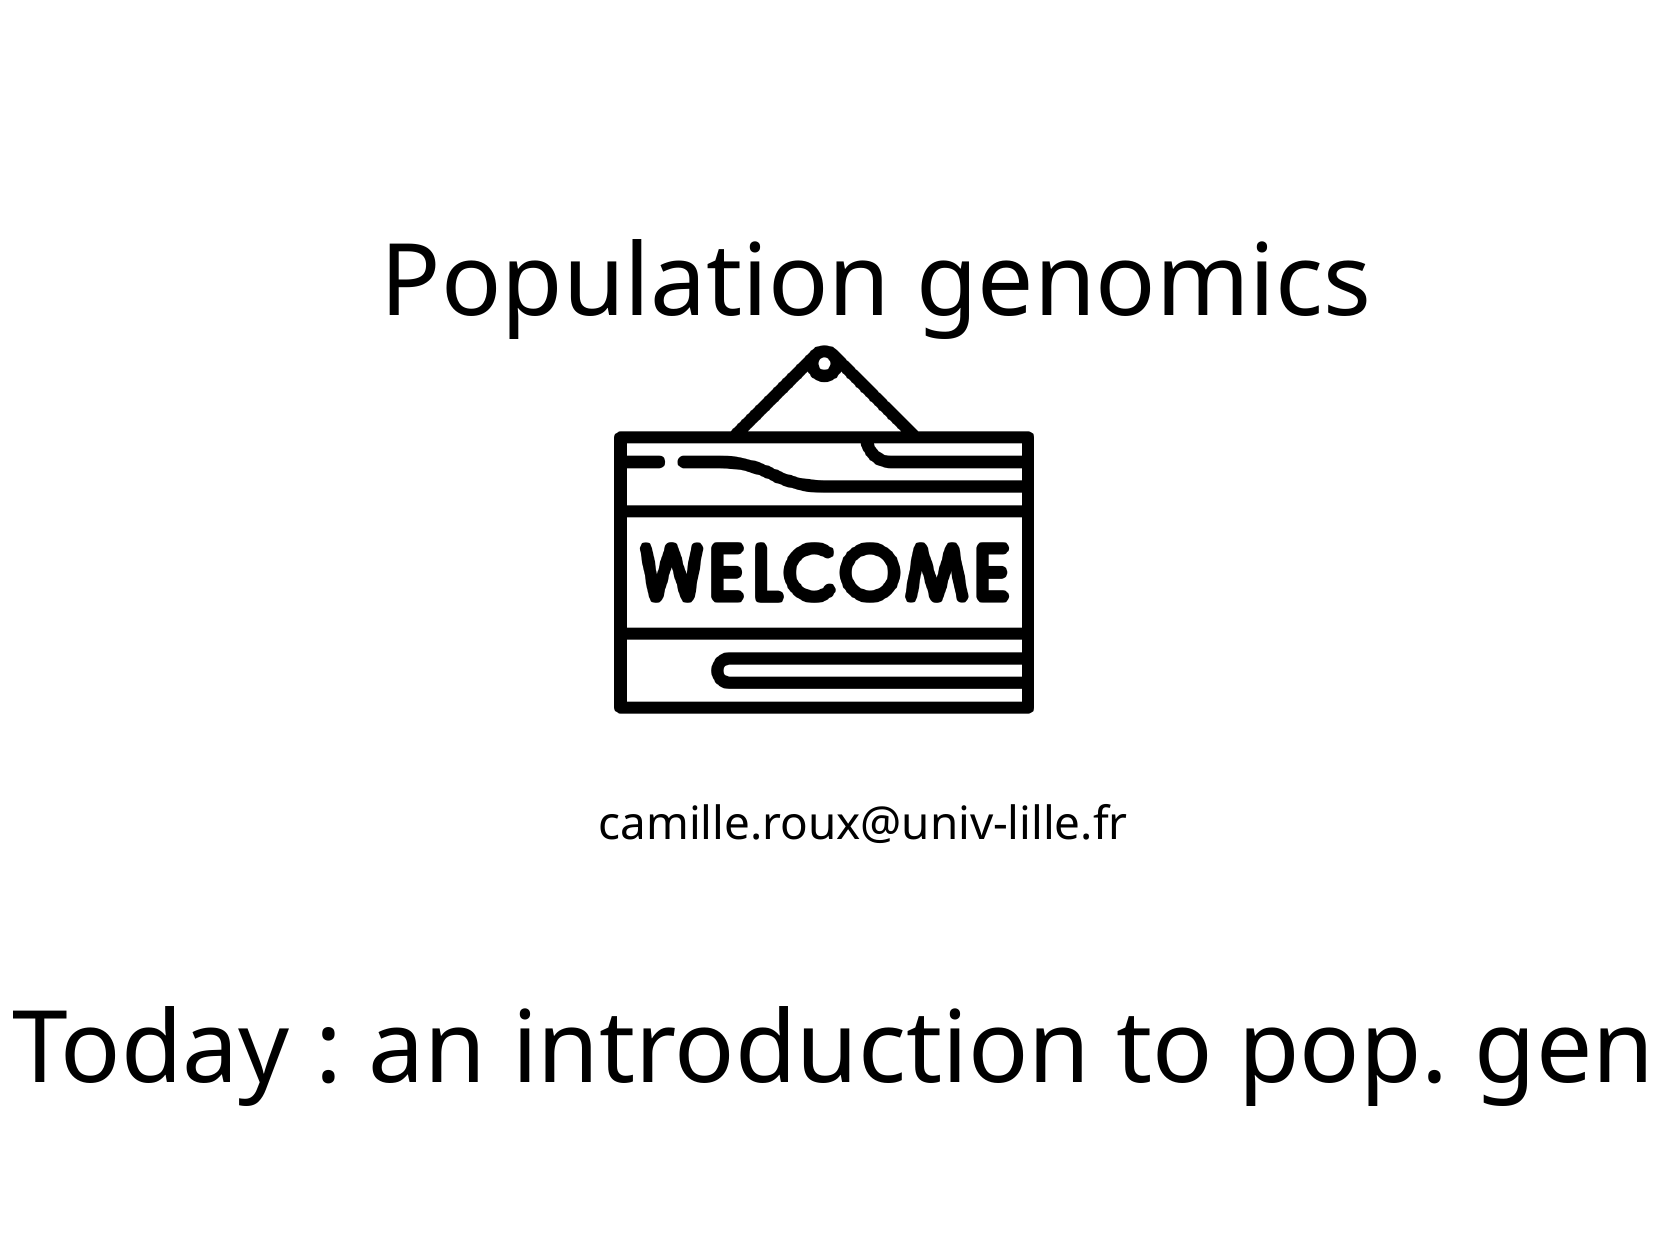

Population genomics
camille.roux@univ-lille.fr
Today : an introduction to pop. geno.